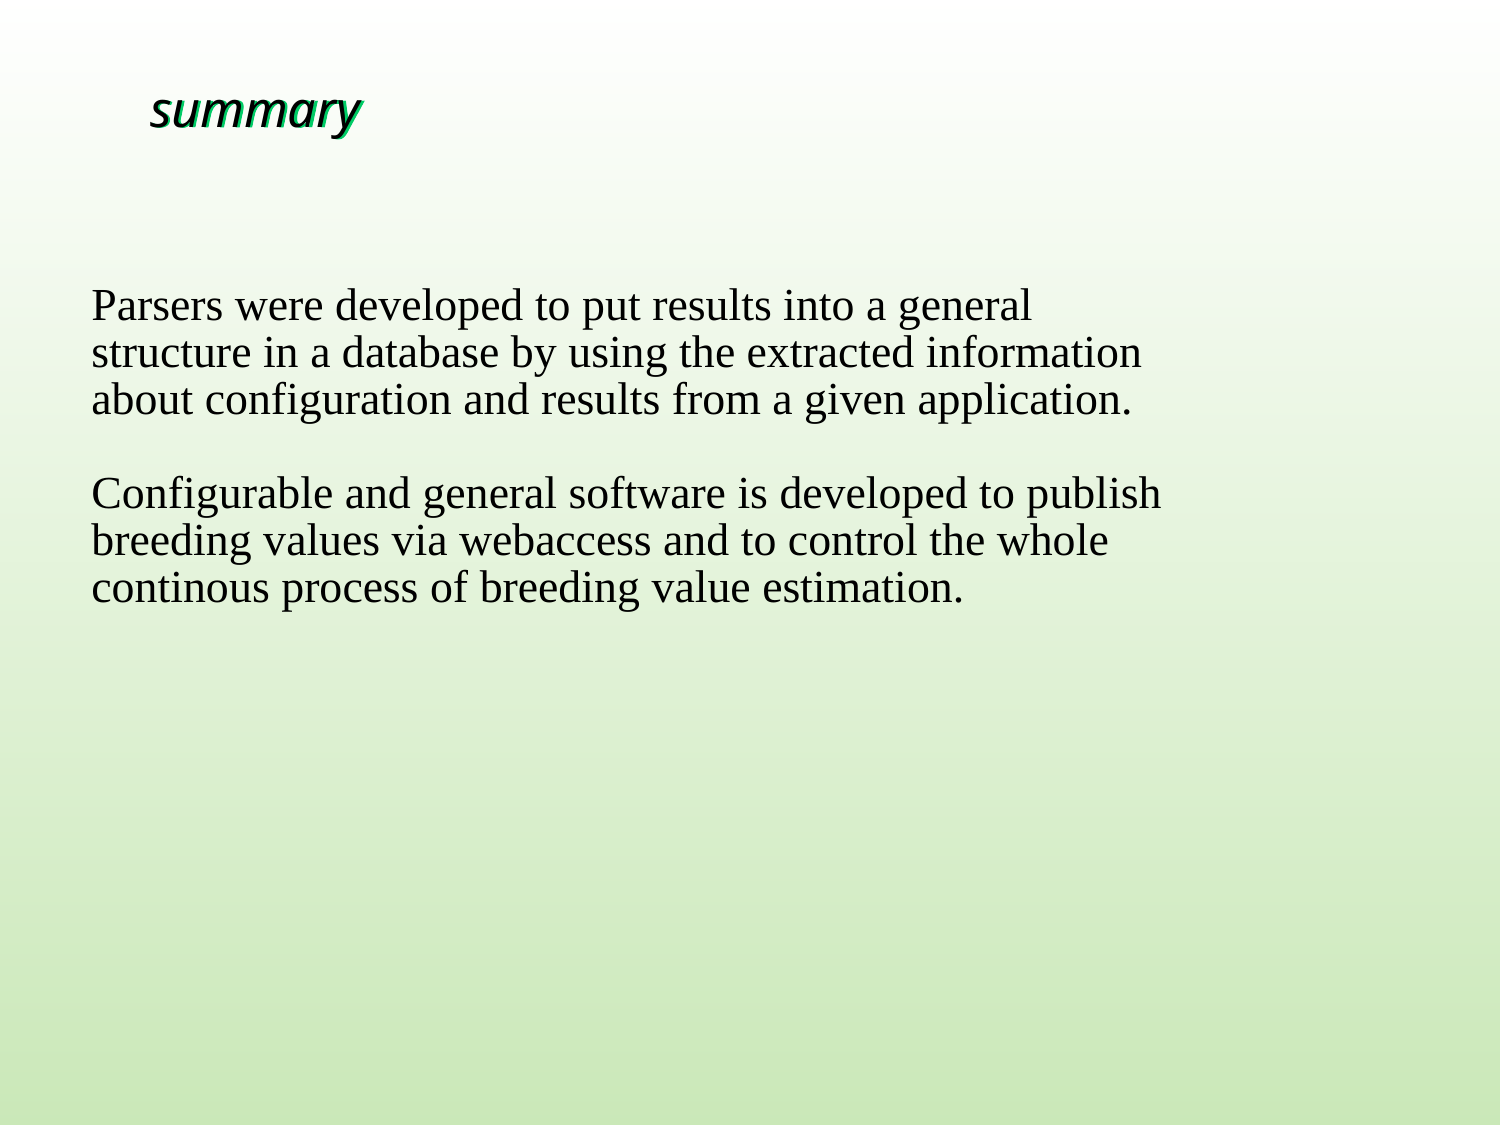

# summary
Parsers were developed to put results into a general
structure in a database by using the extracted information
about configuration and results from a given application.
Configurable and general software is developed to publish
breeding values via webaccess and to control the whole
continous process of breeding value estimation.